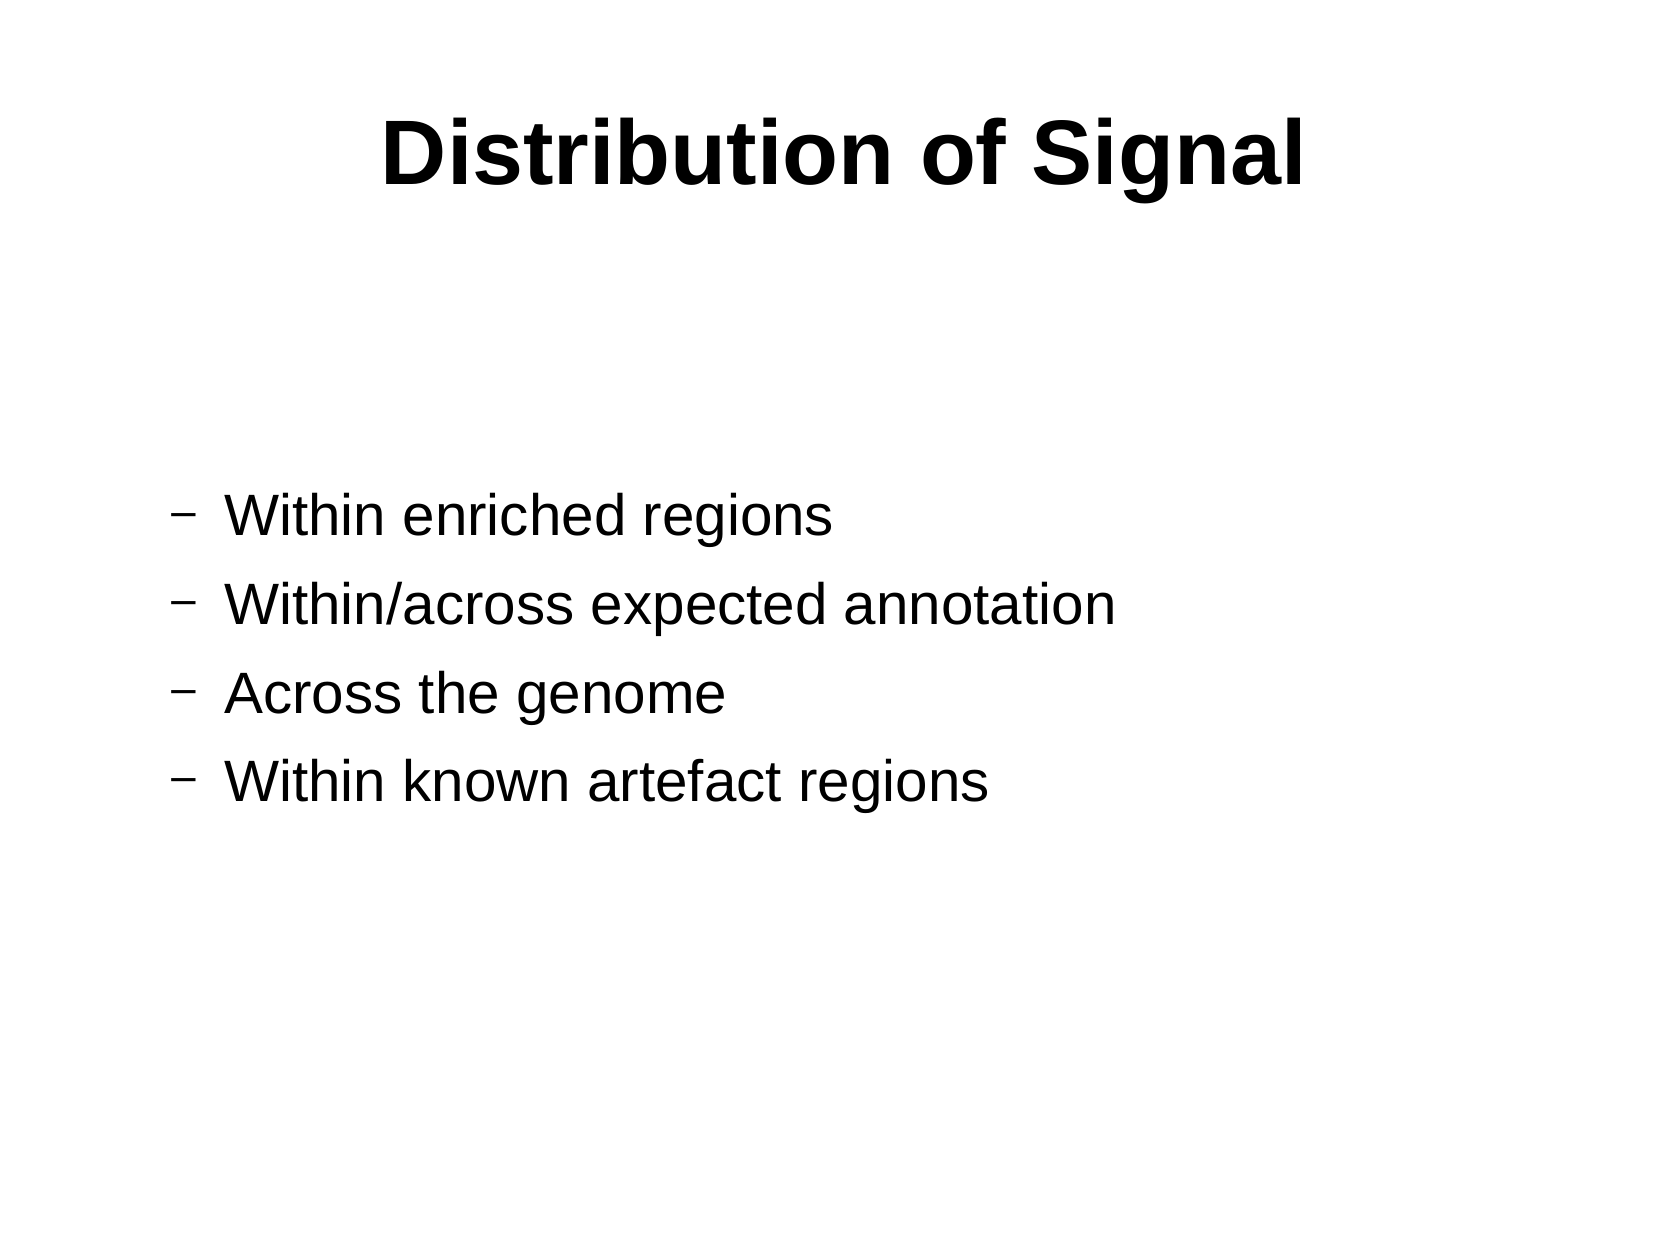

# Distribution of Signal
Within enriched regions
Within/across expected annotation
Across the genome
Within known artefact regions